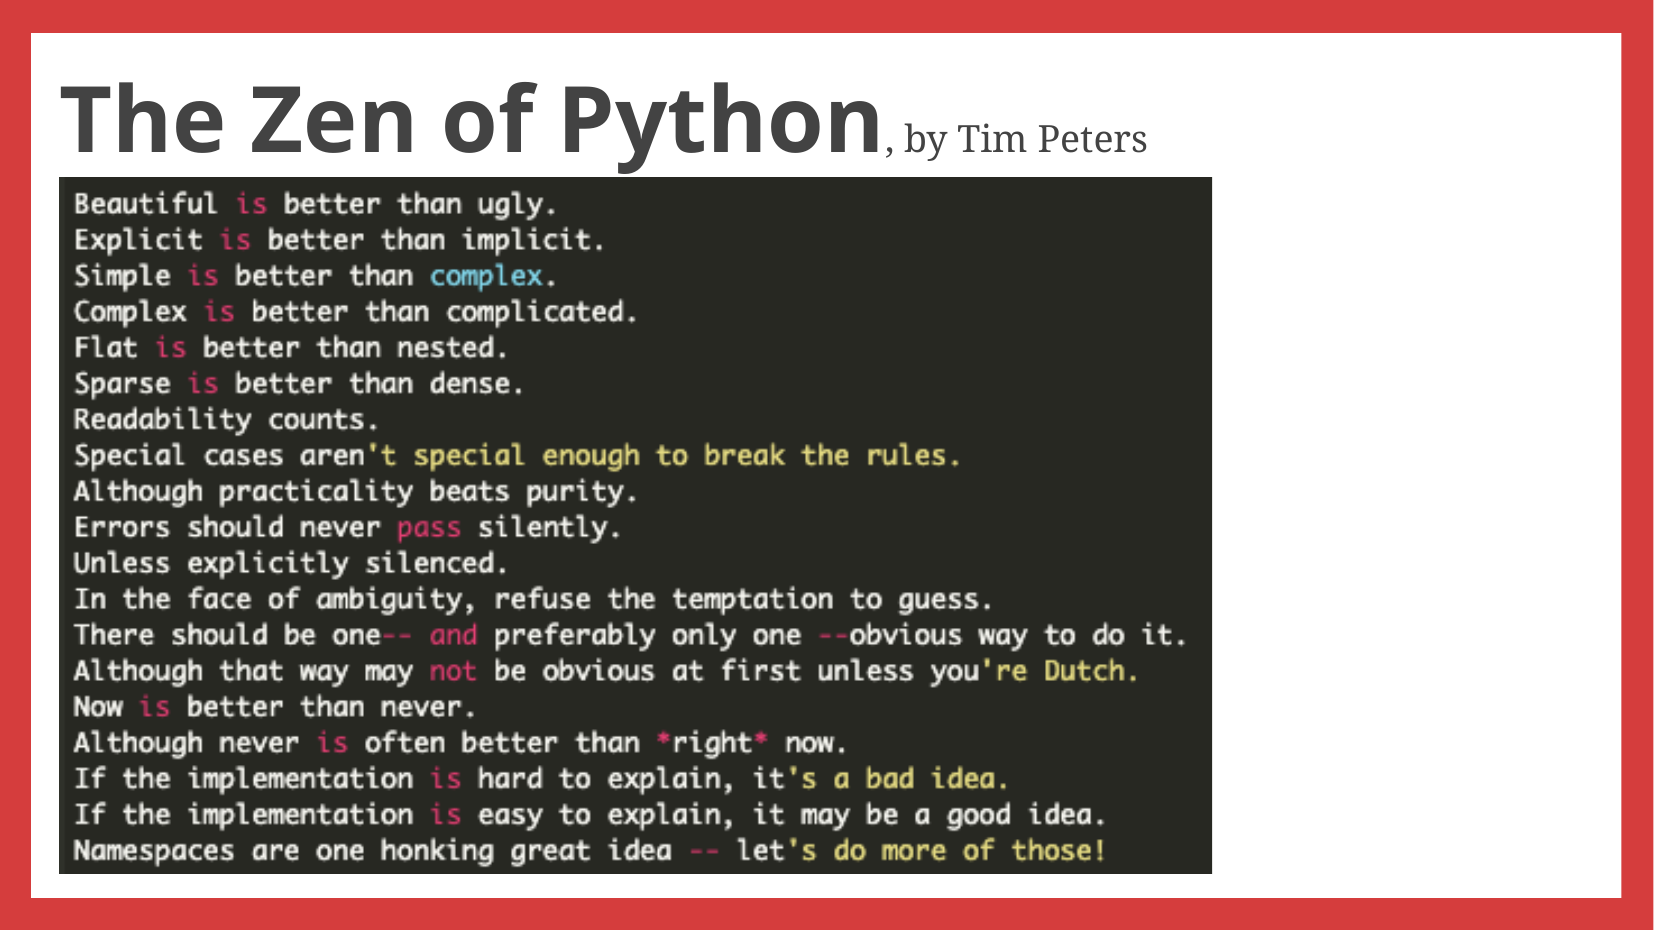

# The Zen of Python, by Tim Peters